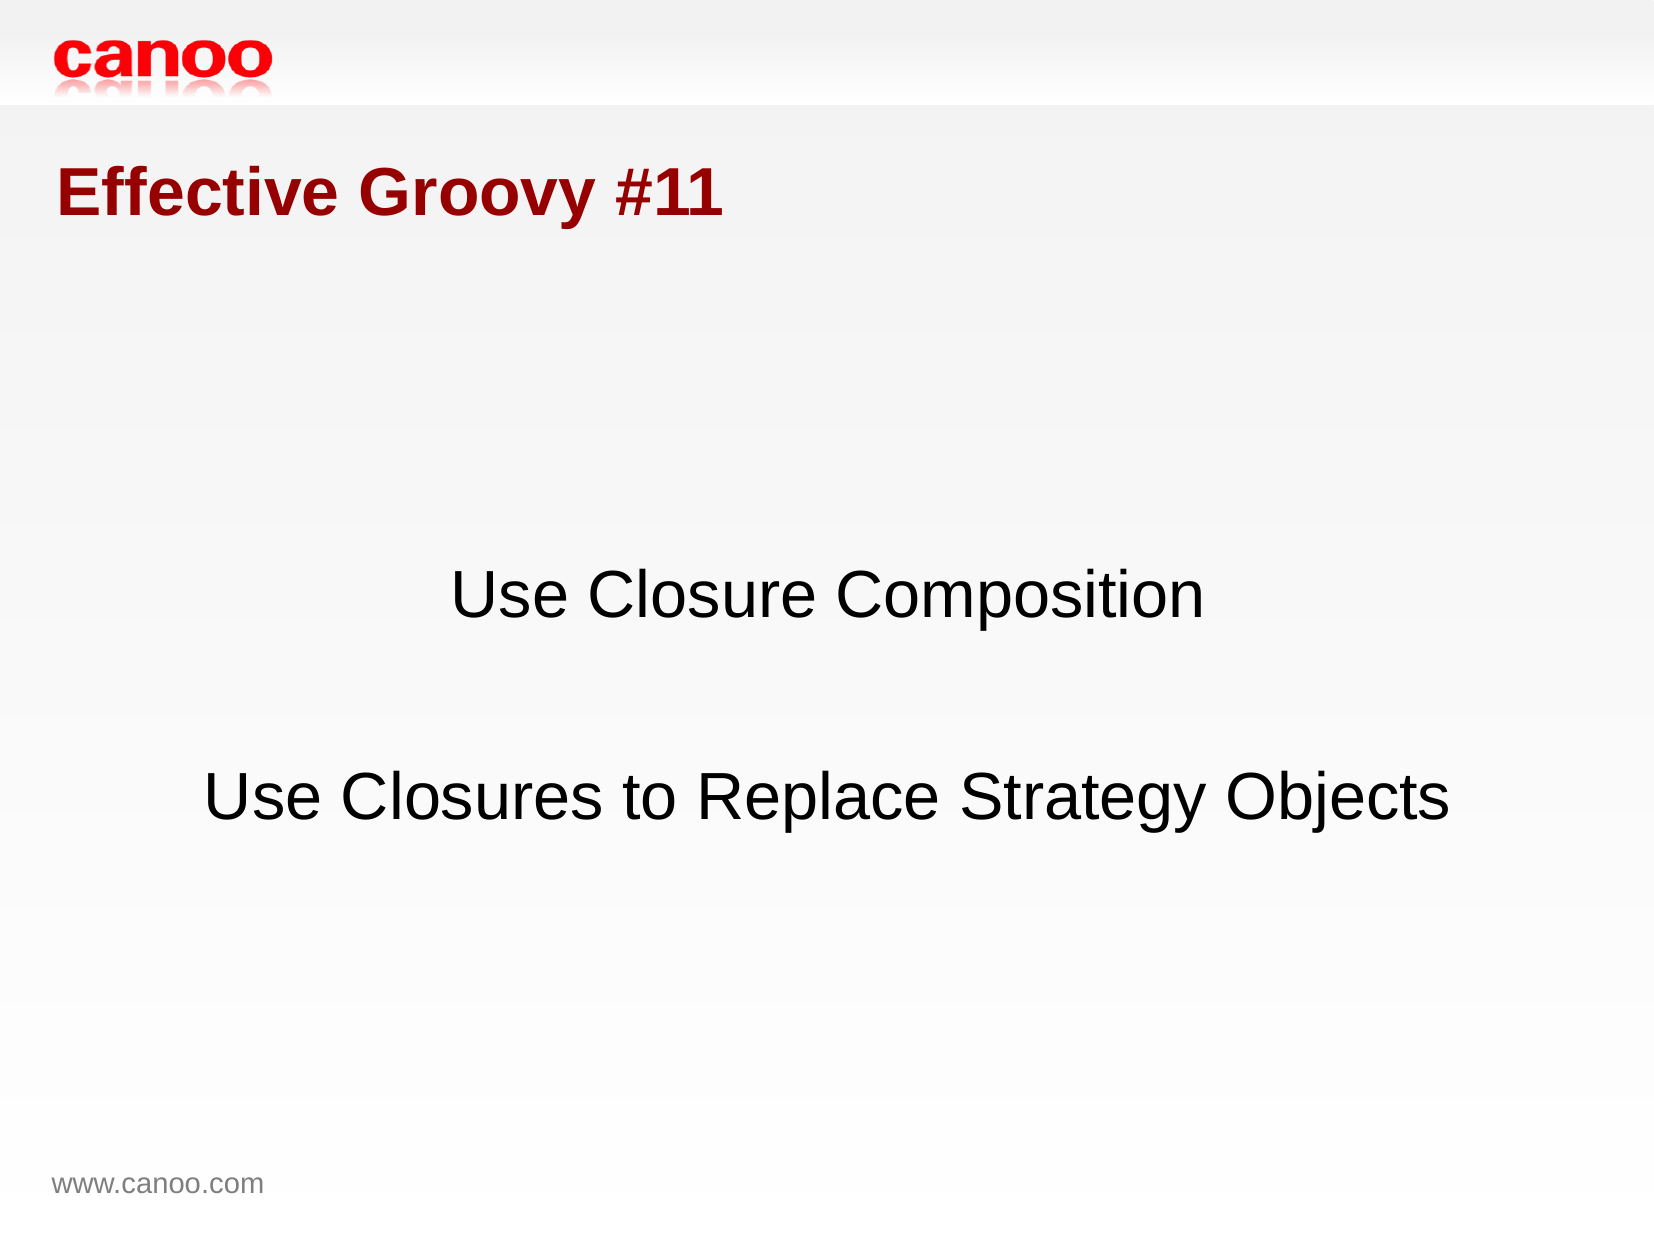

# Effective Groovy #11
Use Closure Composition
Use Closures to Replace Strategy Objects